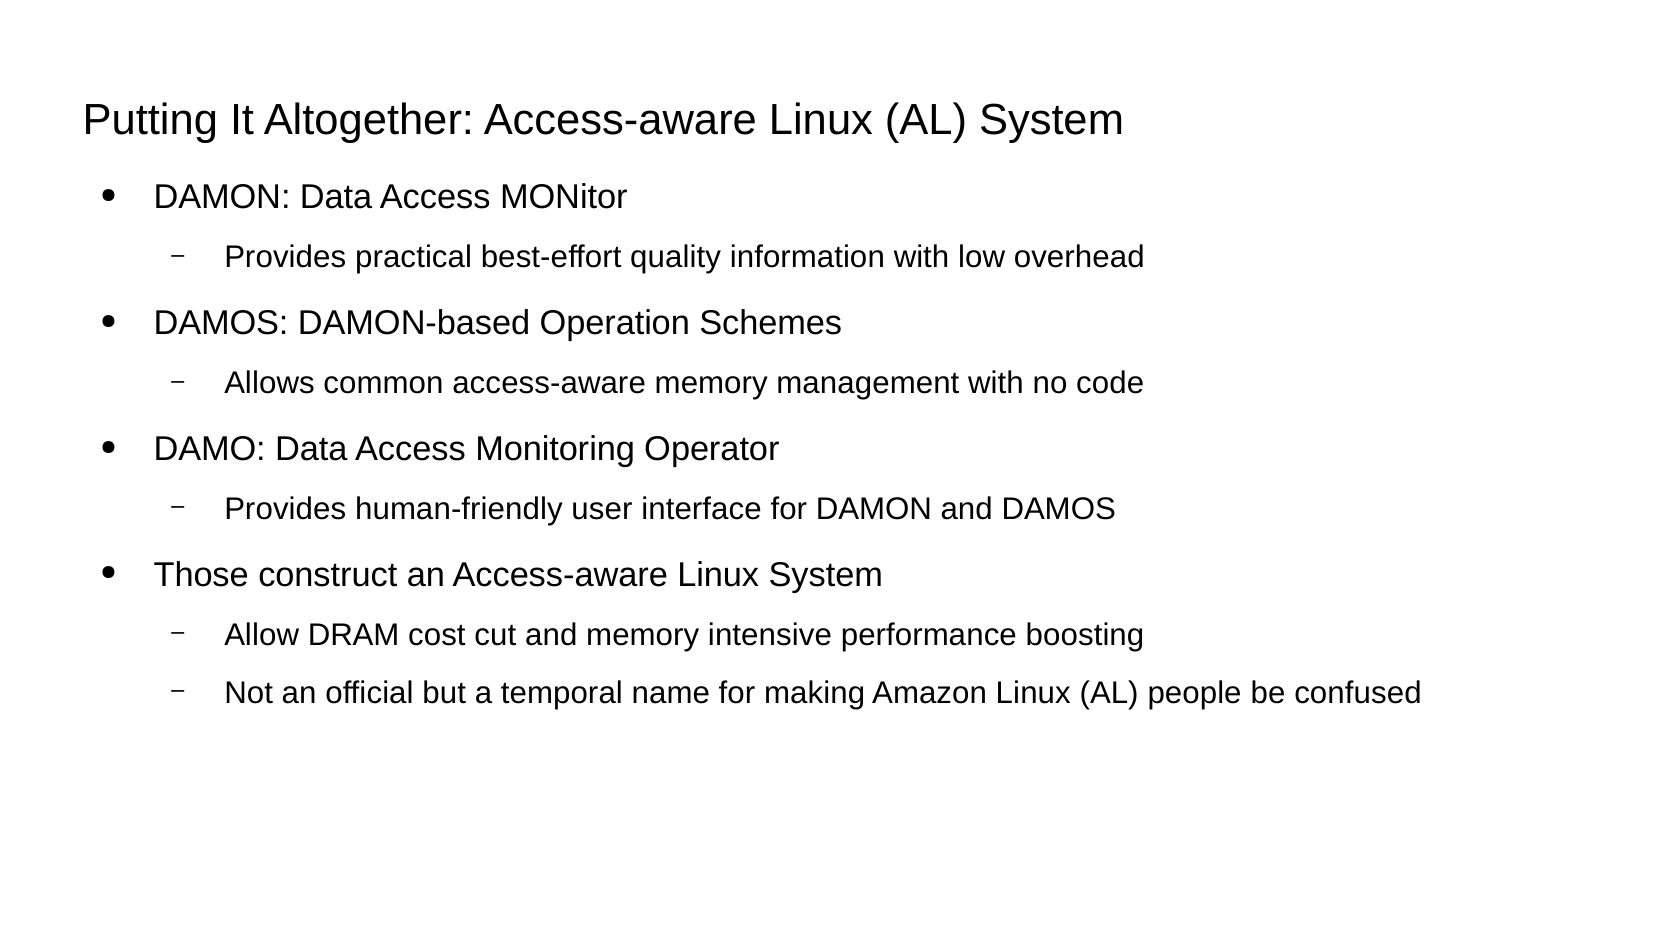

# Putting It Altogether: Access-aware Linux (AL) System
DAMON: Data Access MONitor
Provides practical best-effort quality information with low overhead
DAMOS: DAMON-based Operation Schemes
Allows common access-aware memory management with no code
DAMO: Data Access Monitoring Operator
Provides human-friendly user interface for DAMON and DAMOS
Those construct an Access-aware Linux System
Allow DRAM cost cut and memory intensive performance boosting
Not an official but a temporal name for making Amazon Linux (AL) people be confused